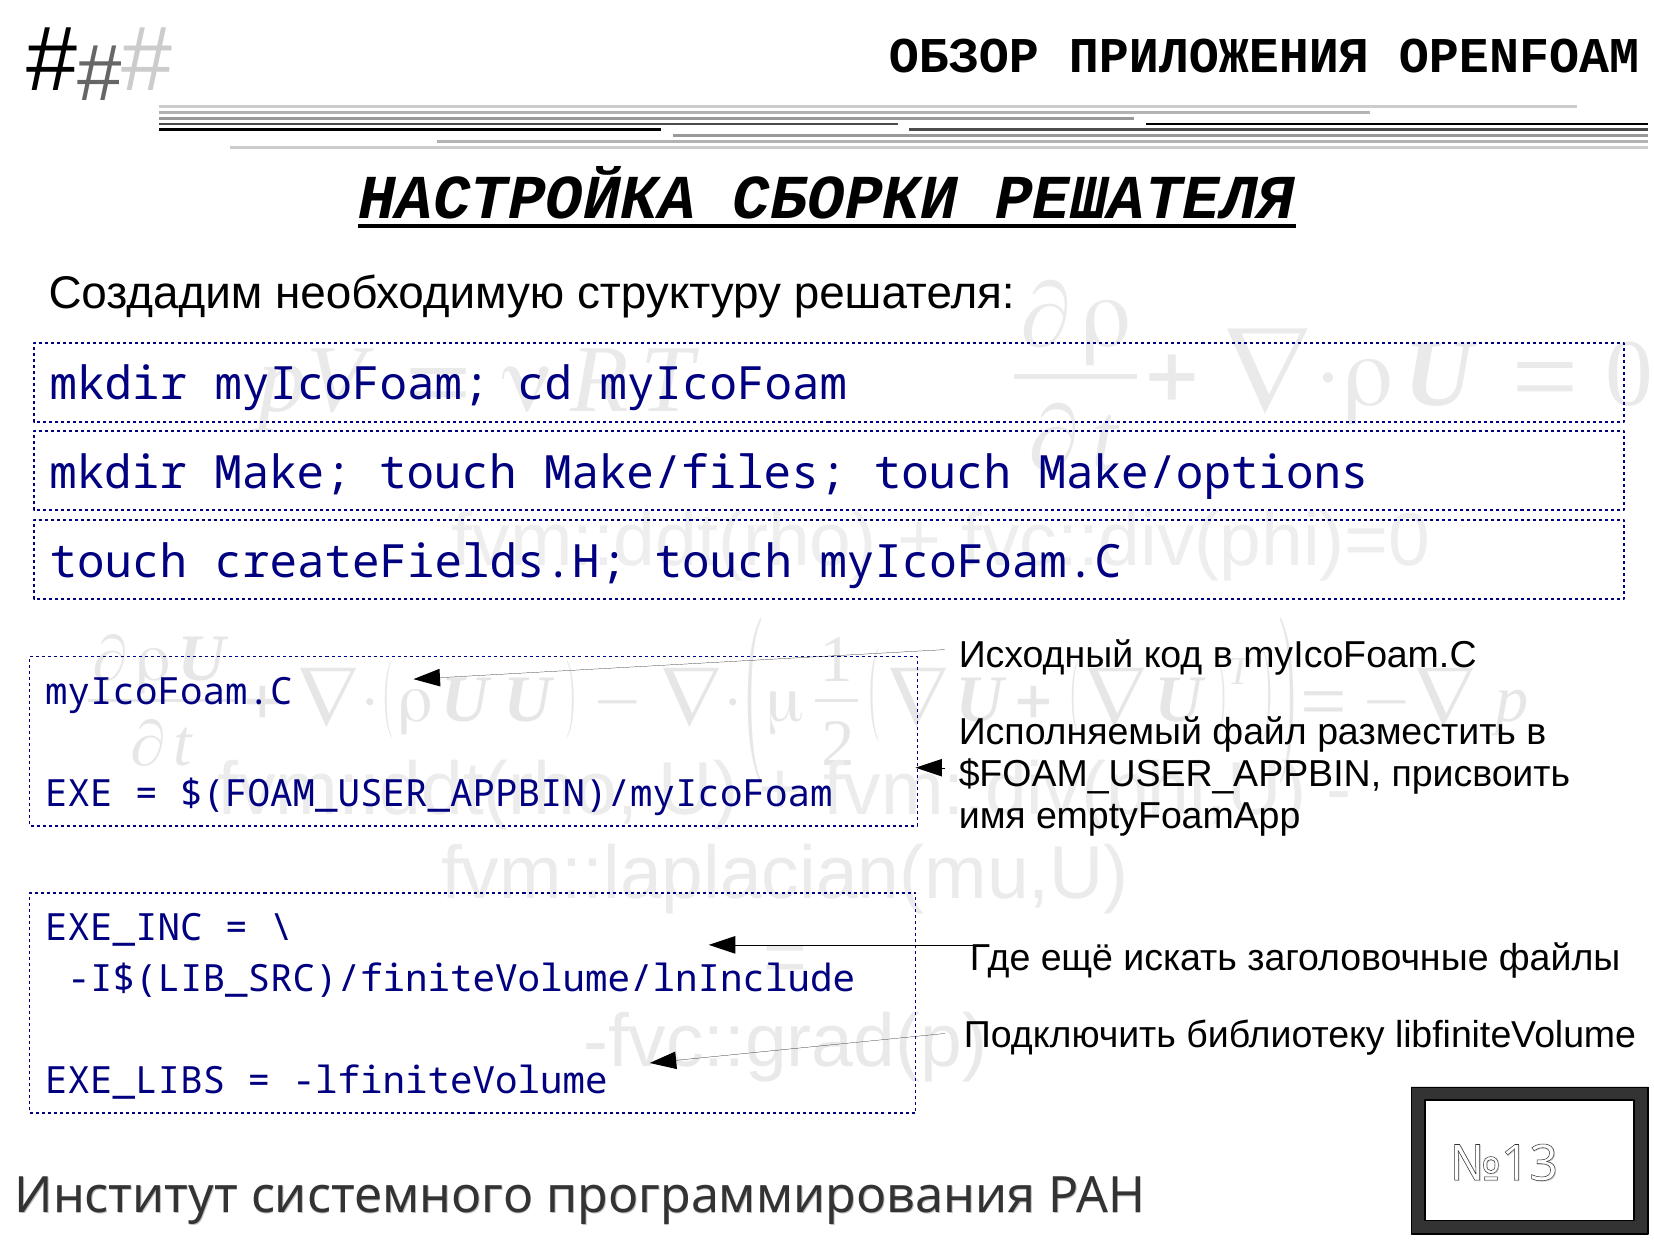

# НАСТРОЙКА СБОРКИ РЕШАТЕЛЯ
Создадим необходимую структуру решателя:
mkdir myIcoFoam; cd myIcoFoam
mkdir Make; touch Make/files; touch Make/options
touch createFields.H; touch myIcoFoam.C
Исходный код в myIcoFoam.C
myIcoFoam.C
EXE = $(FOAM_USER_APPBIN)/myIcoFoam
Исполняемый файл разместить в
$FOAM_USER_APPBIN, присвоить
имя emptyFoamApp
EXE_INC = \
 -I$(LIB_SRC)/finiteVolume/lnInclude
EXE_LIBS = -lfiniteVolume
Где ещё искать заголовочные файлы
Подключить библиотеку libfiniteVolume